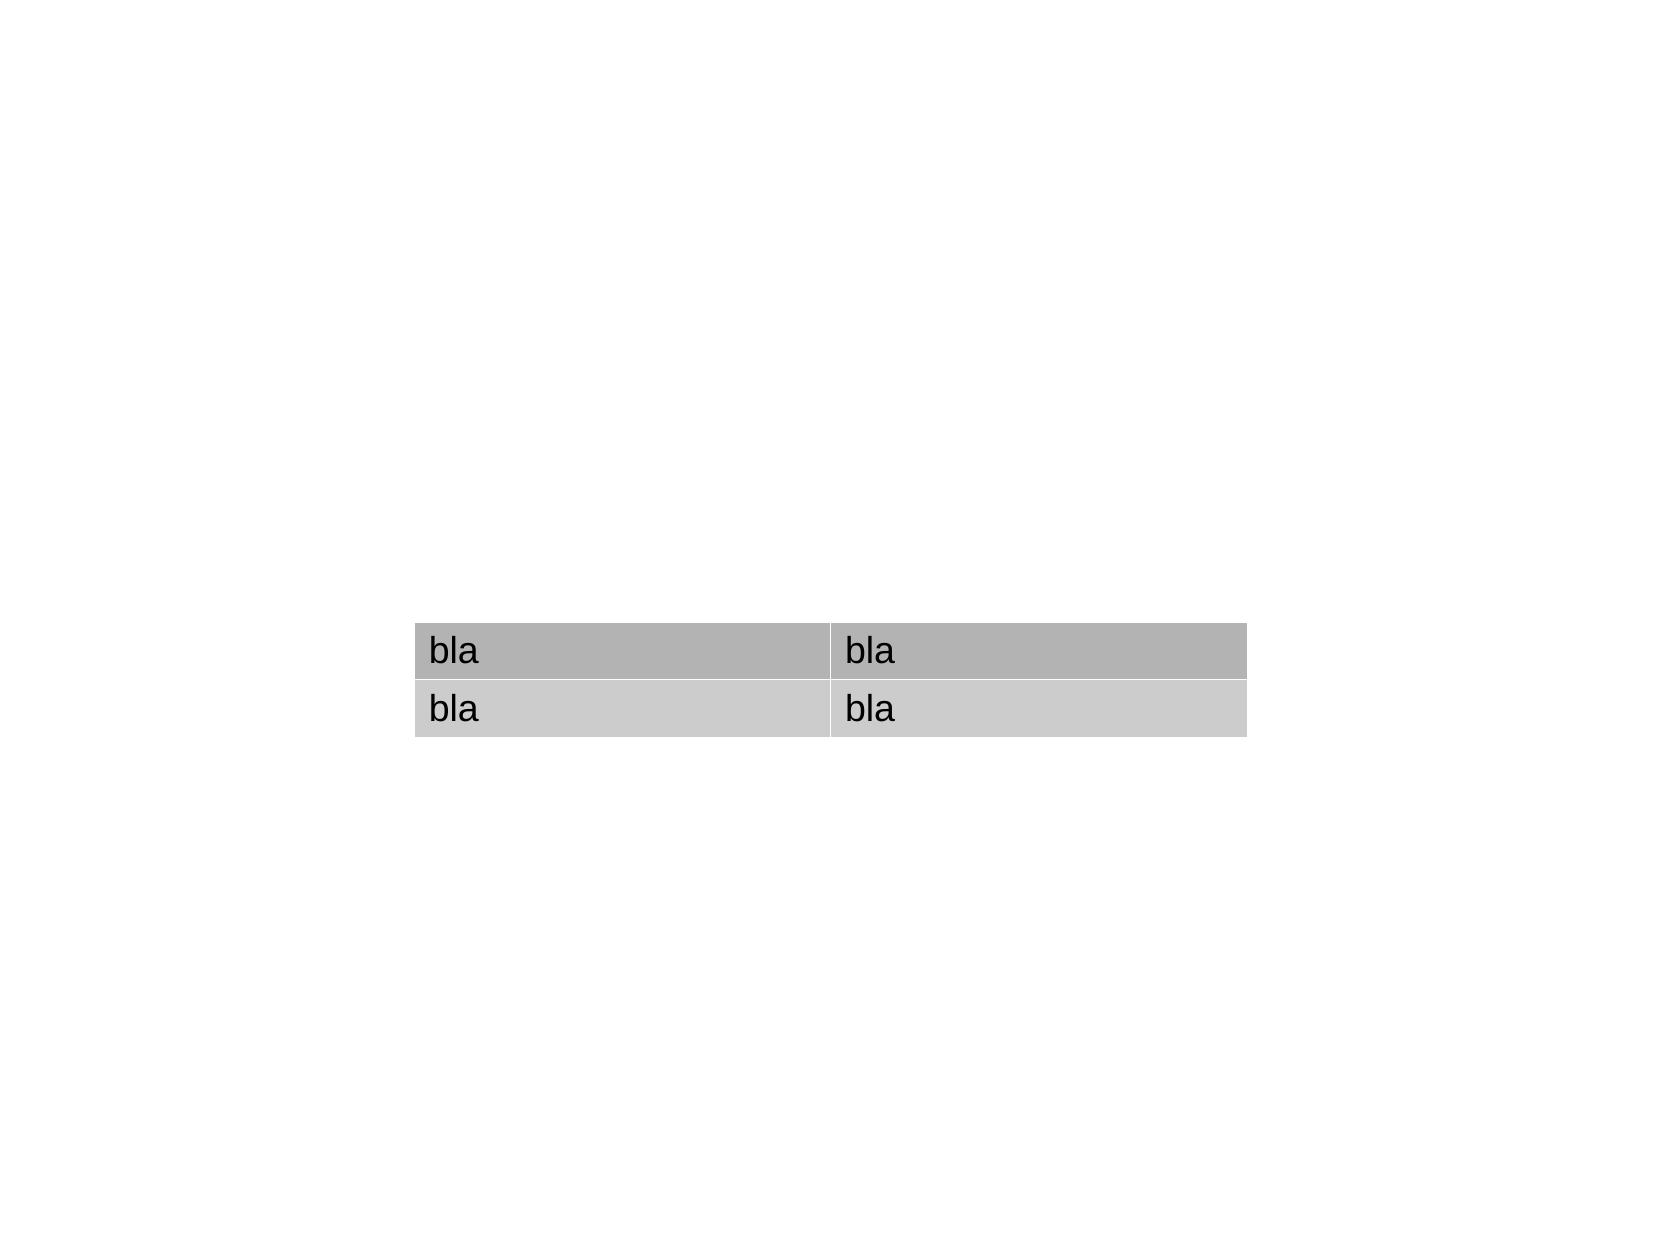

| bla | bla |
| --- | --- |
| bla | bla |